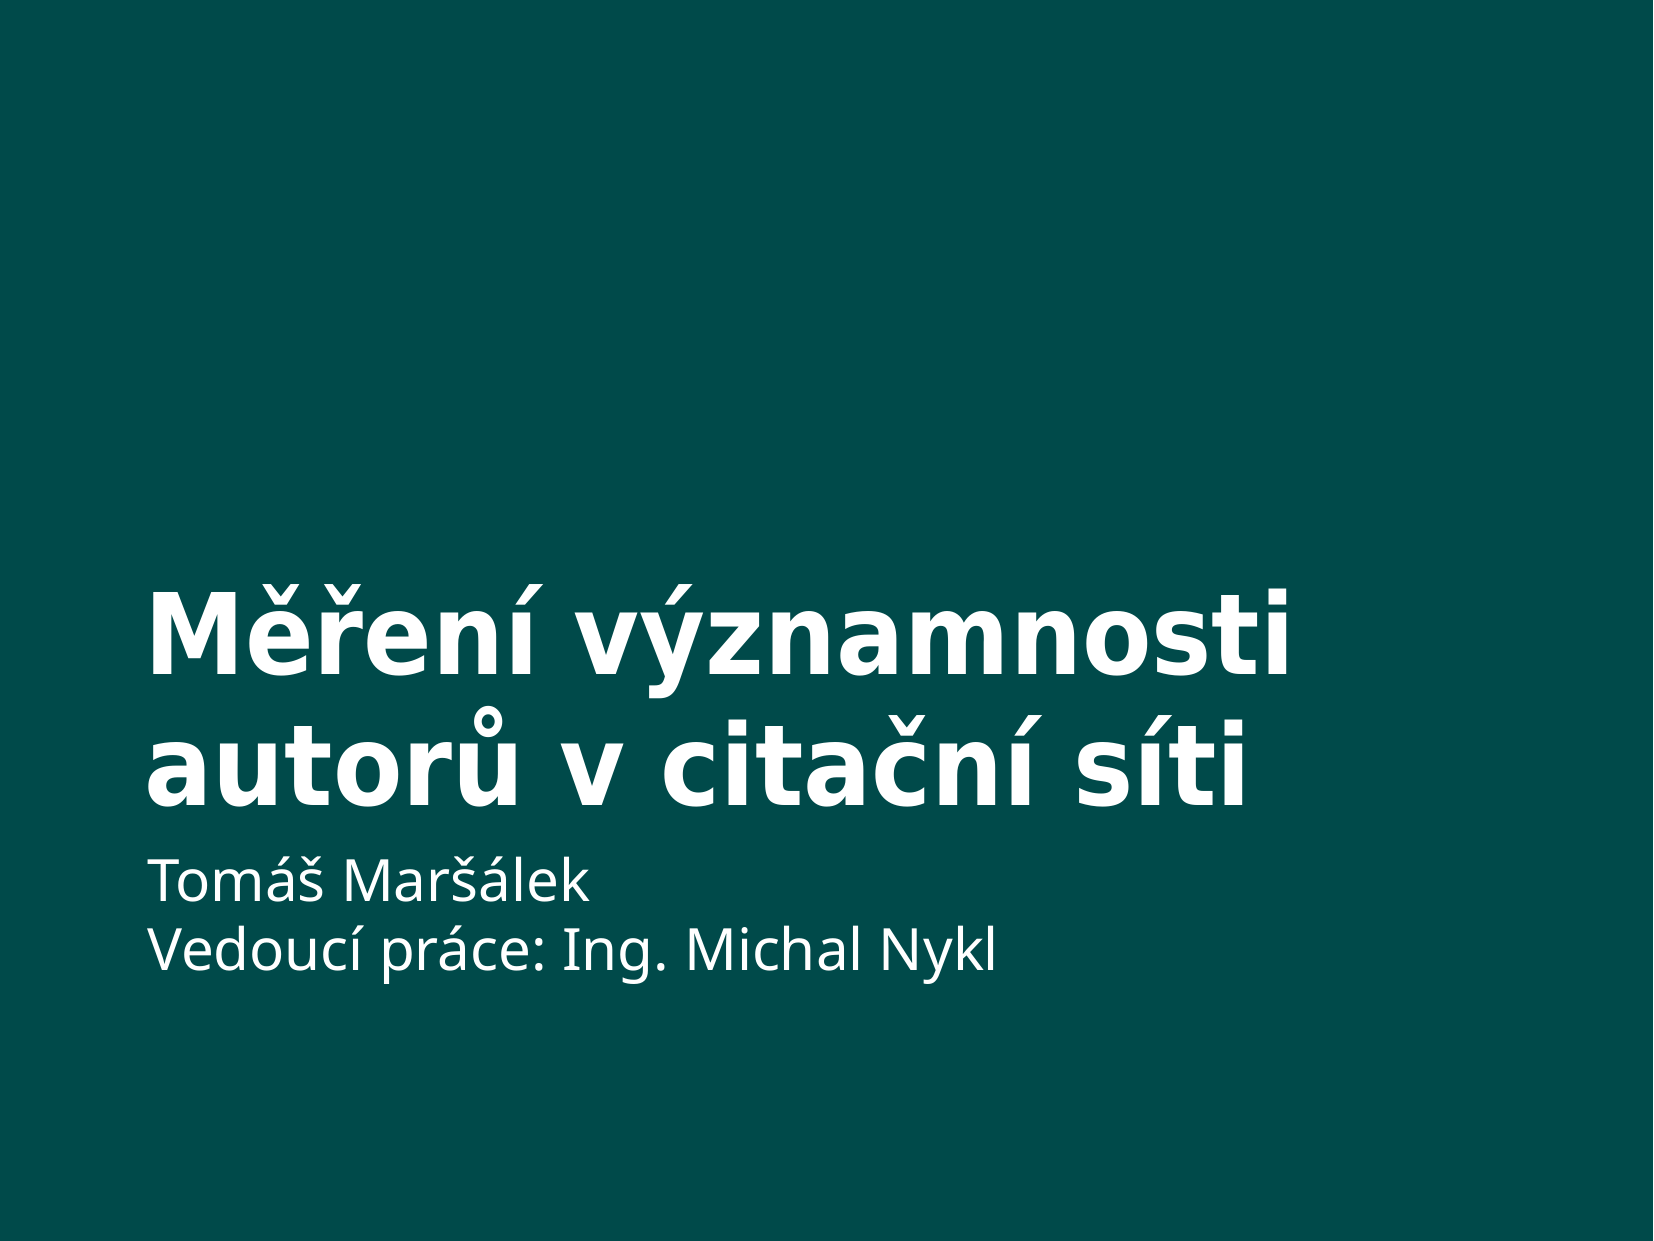

# Měření významnosti autorů v citační síti
Tomáš Maršálek
Vedoucí práce: Ing. Michal Nykl